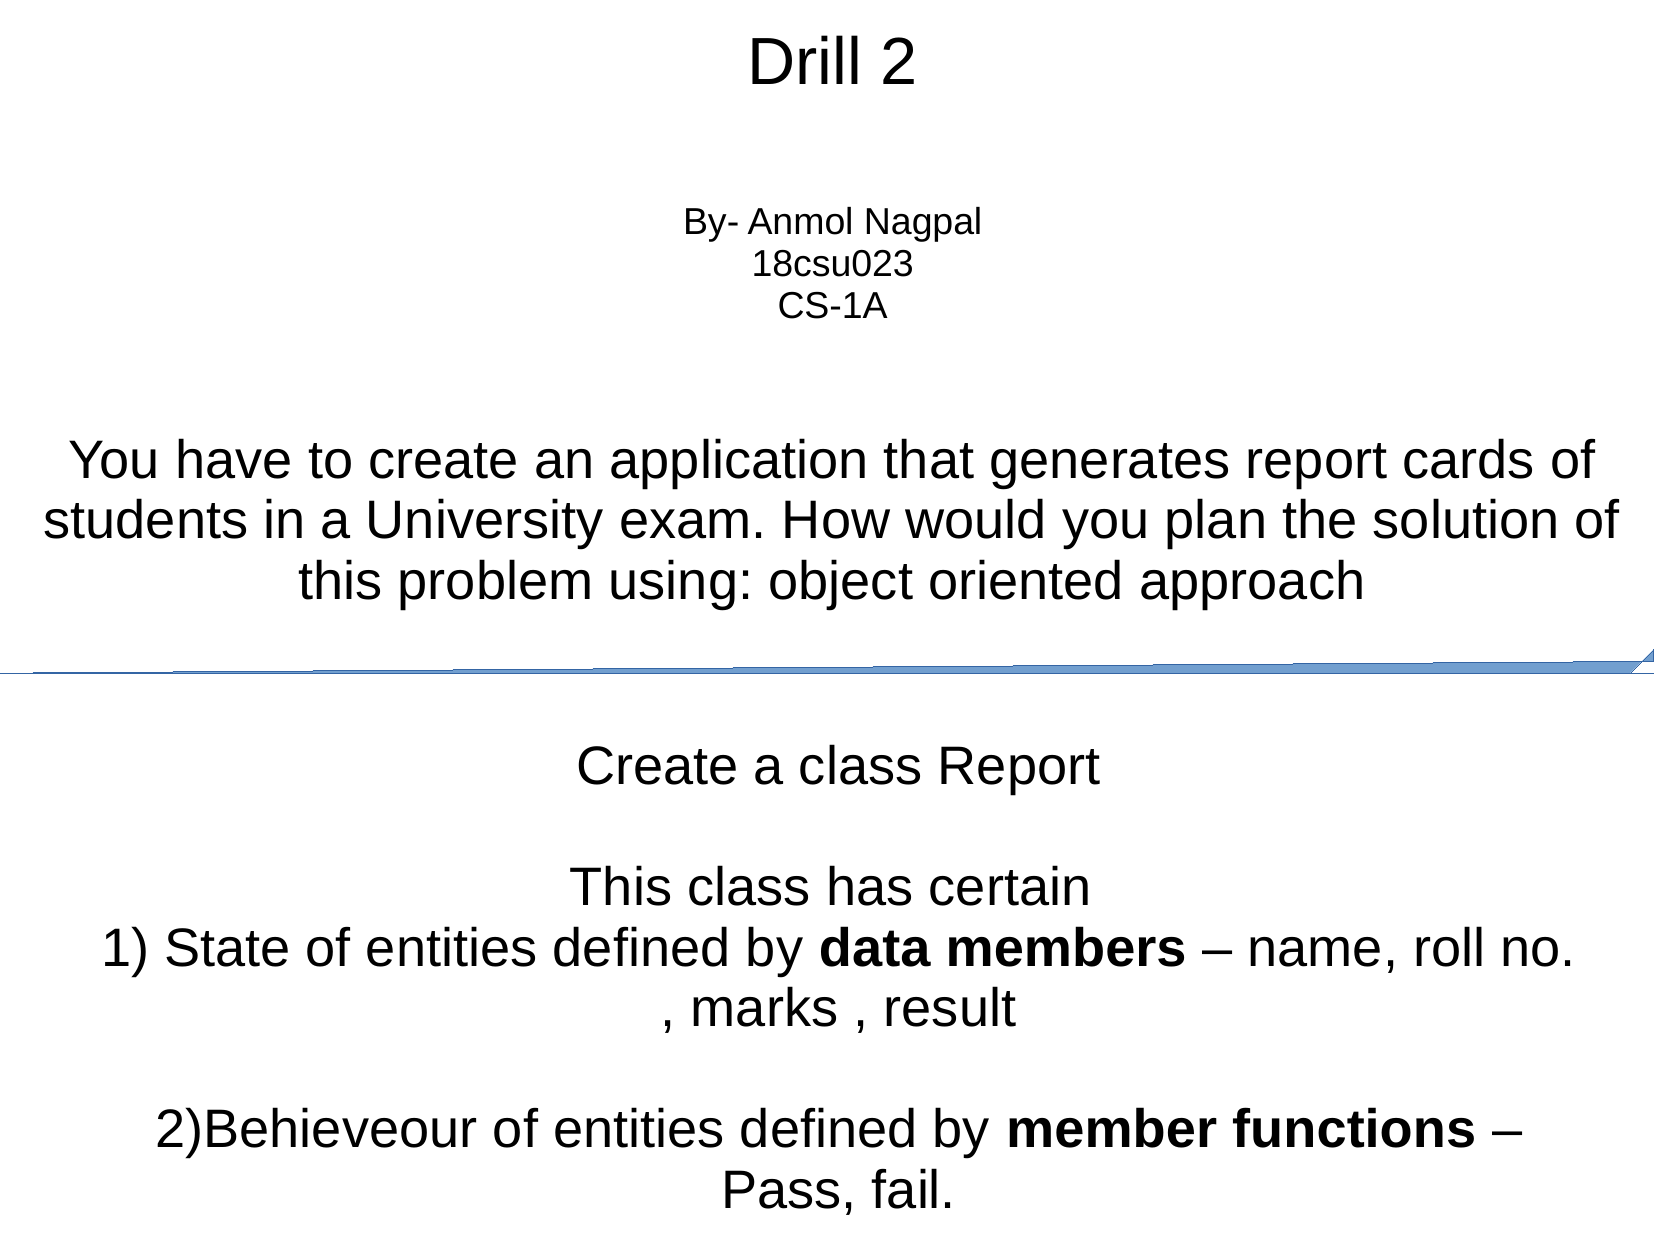

# Drill 2 By- Anmol Nagpal 18csu023 CS-1A You have to create an application that generates report cards of students in a University exam. How would you plan the solution of this problem using: object oriented approach
Create a class Report
This class has certain
1) State of entities defined by data members – name, roll no. , marks , result
2)Behieveour of entities defined by member functions – Pass, fail.